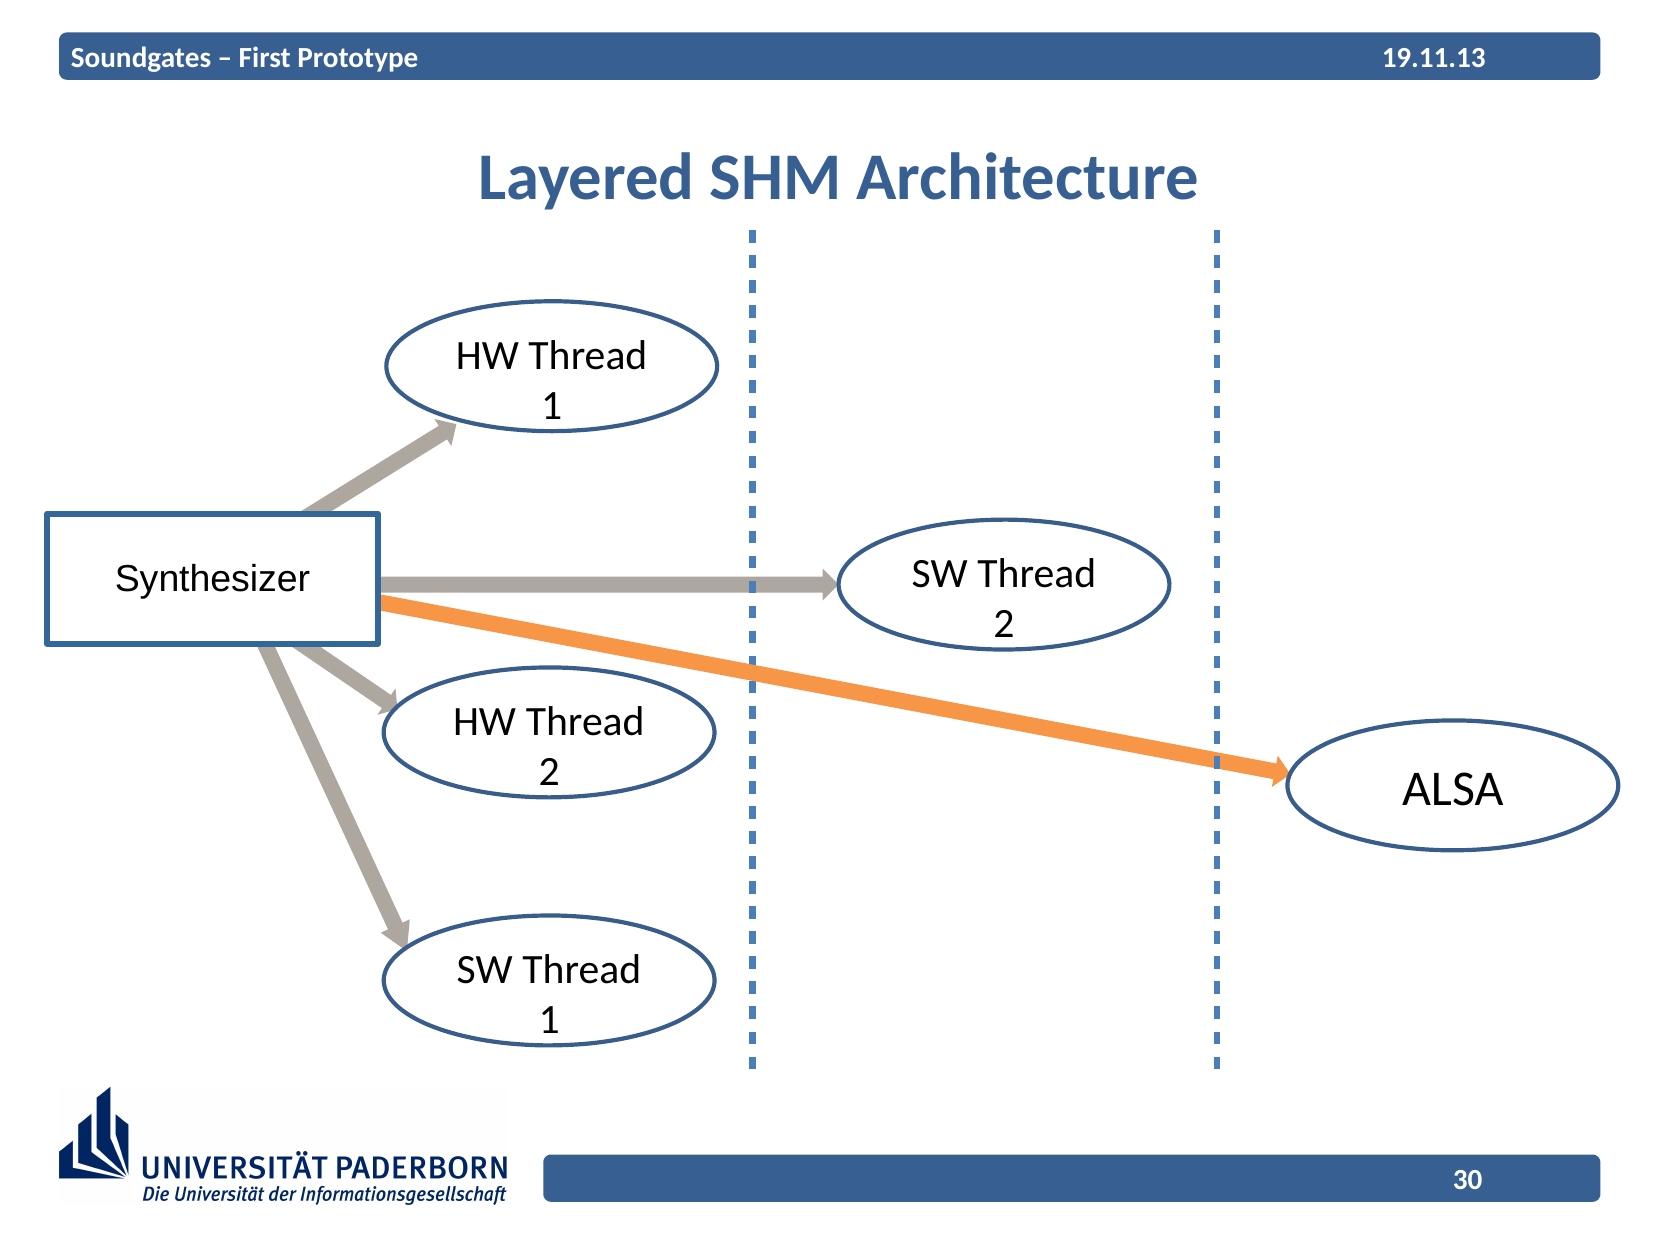

Soundgates – First Prototype
19.11.13
# Layered SHM Architecture
HW Thread 1
Synthesizer
SW Thread 2
HW Thread 2
ALSA
SW Thread 1